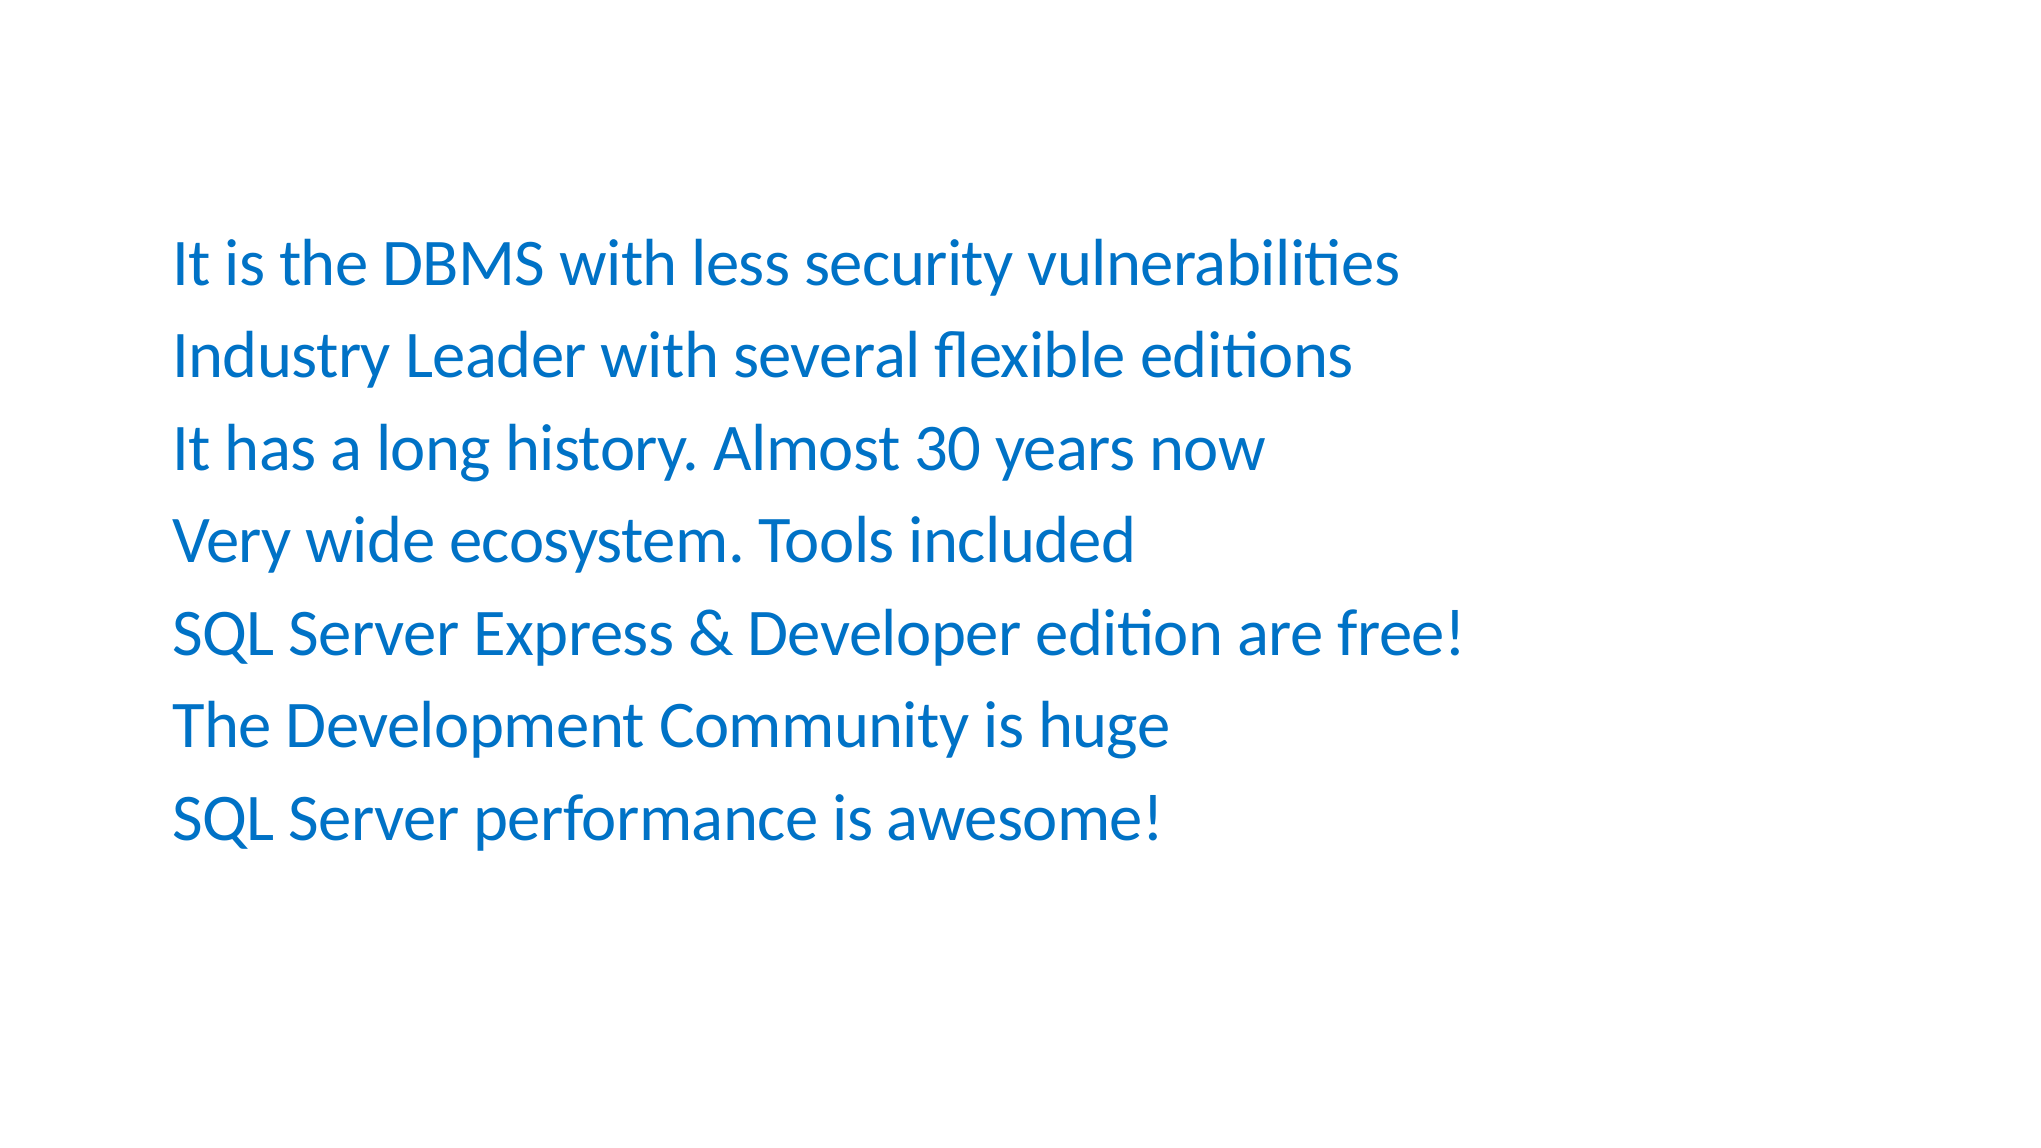

# It is the DBMS with less security vulnerabilities
Industry Leader with several flexible editions
It has a long history. Almost 30 years now
Very wide ecosystem. Tools included
SQL Server Express & Developer edition are free!
The Development Community is huge
SQL Server performance is awesome!